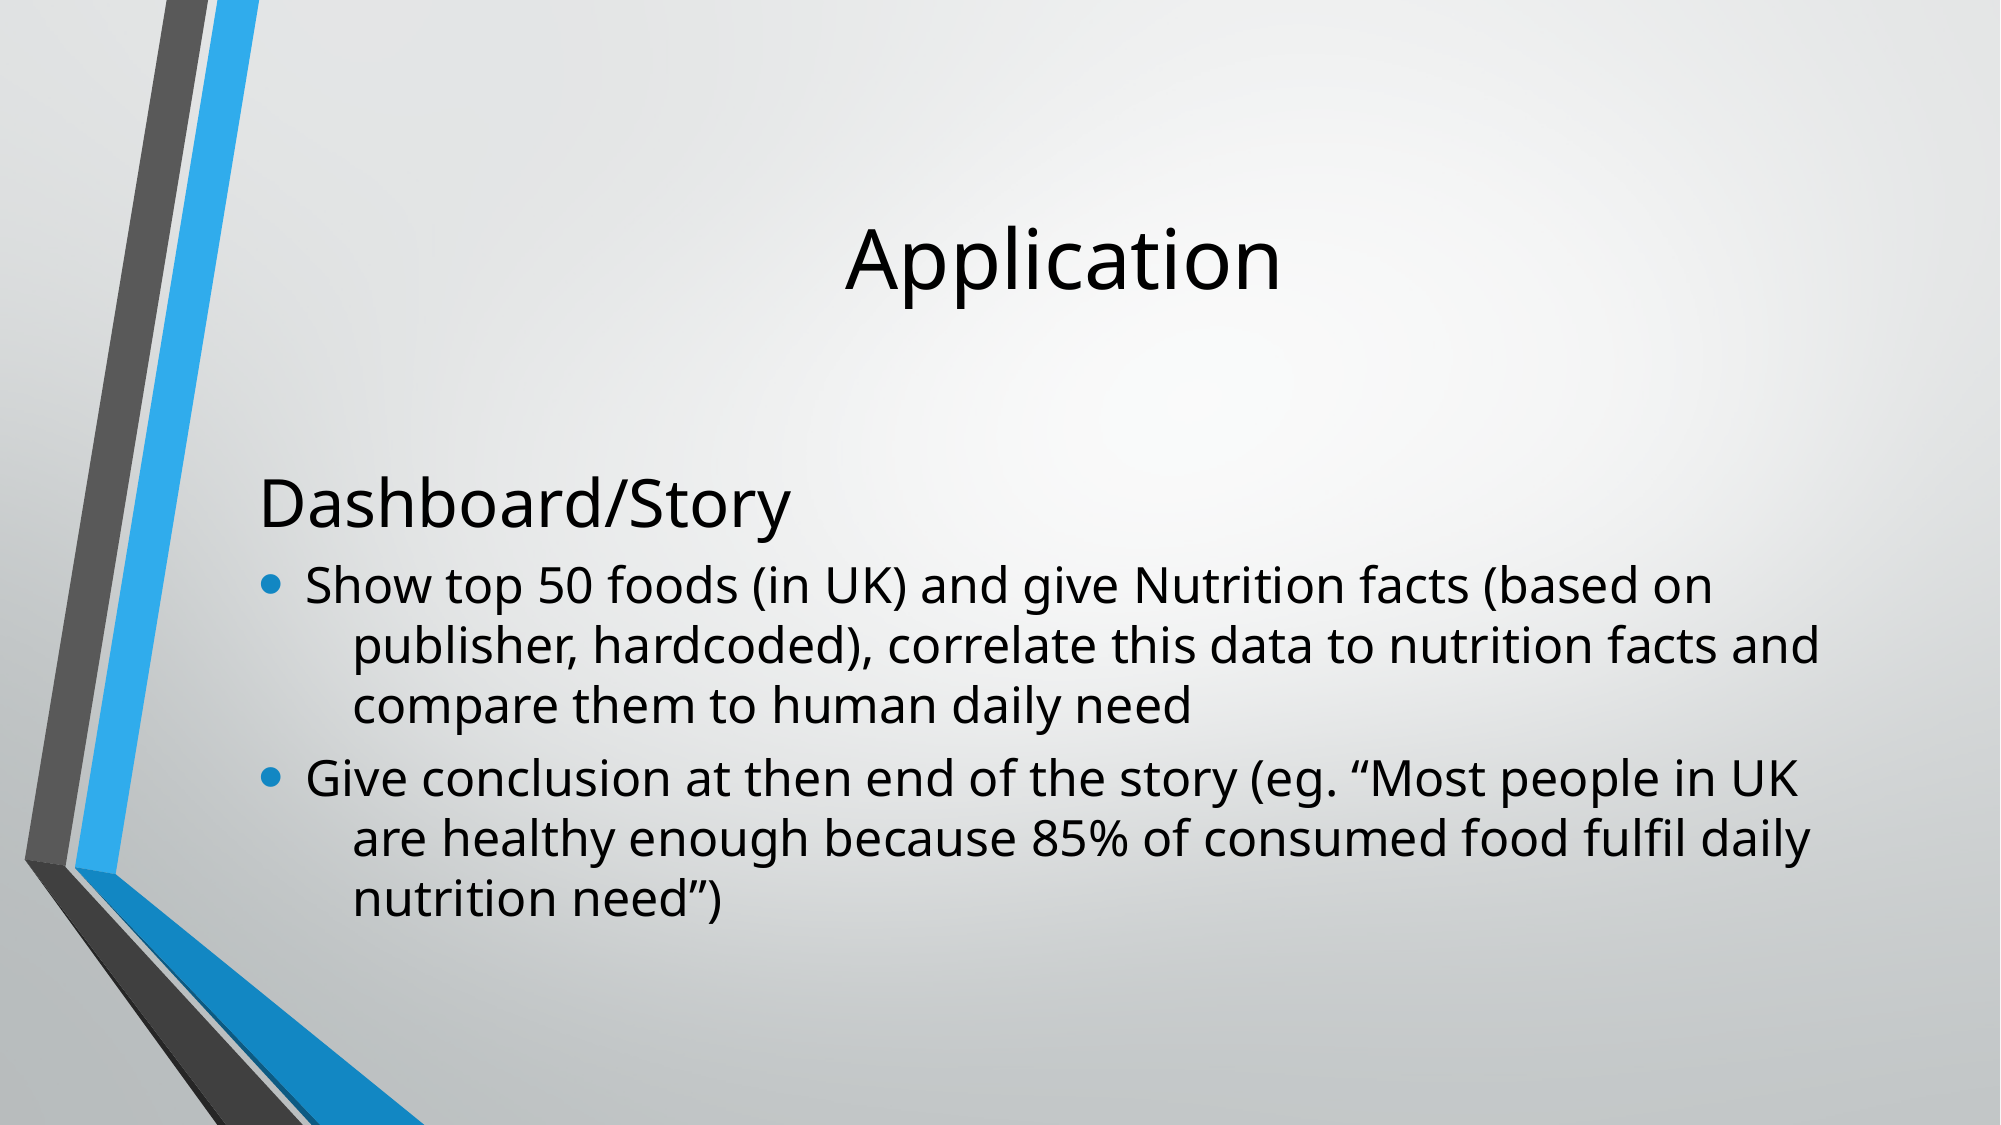

# Application
Dashboard/Story
Show top 50 foods (in UK) and give Nutrition facts (based on publisher, hardcoded), correlate this data to nutrition facts and compare them to human daily need
Give conclusion at then end of the story (eg. “Most people in UK are healthy enough because 85% of consumed food fulfil daily nutrition need”)